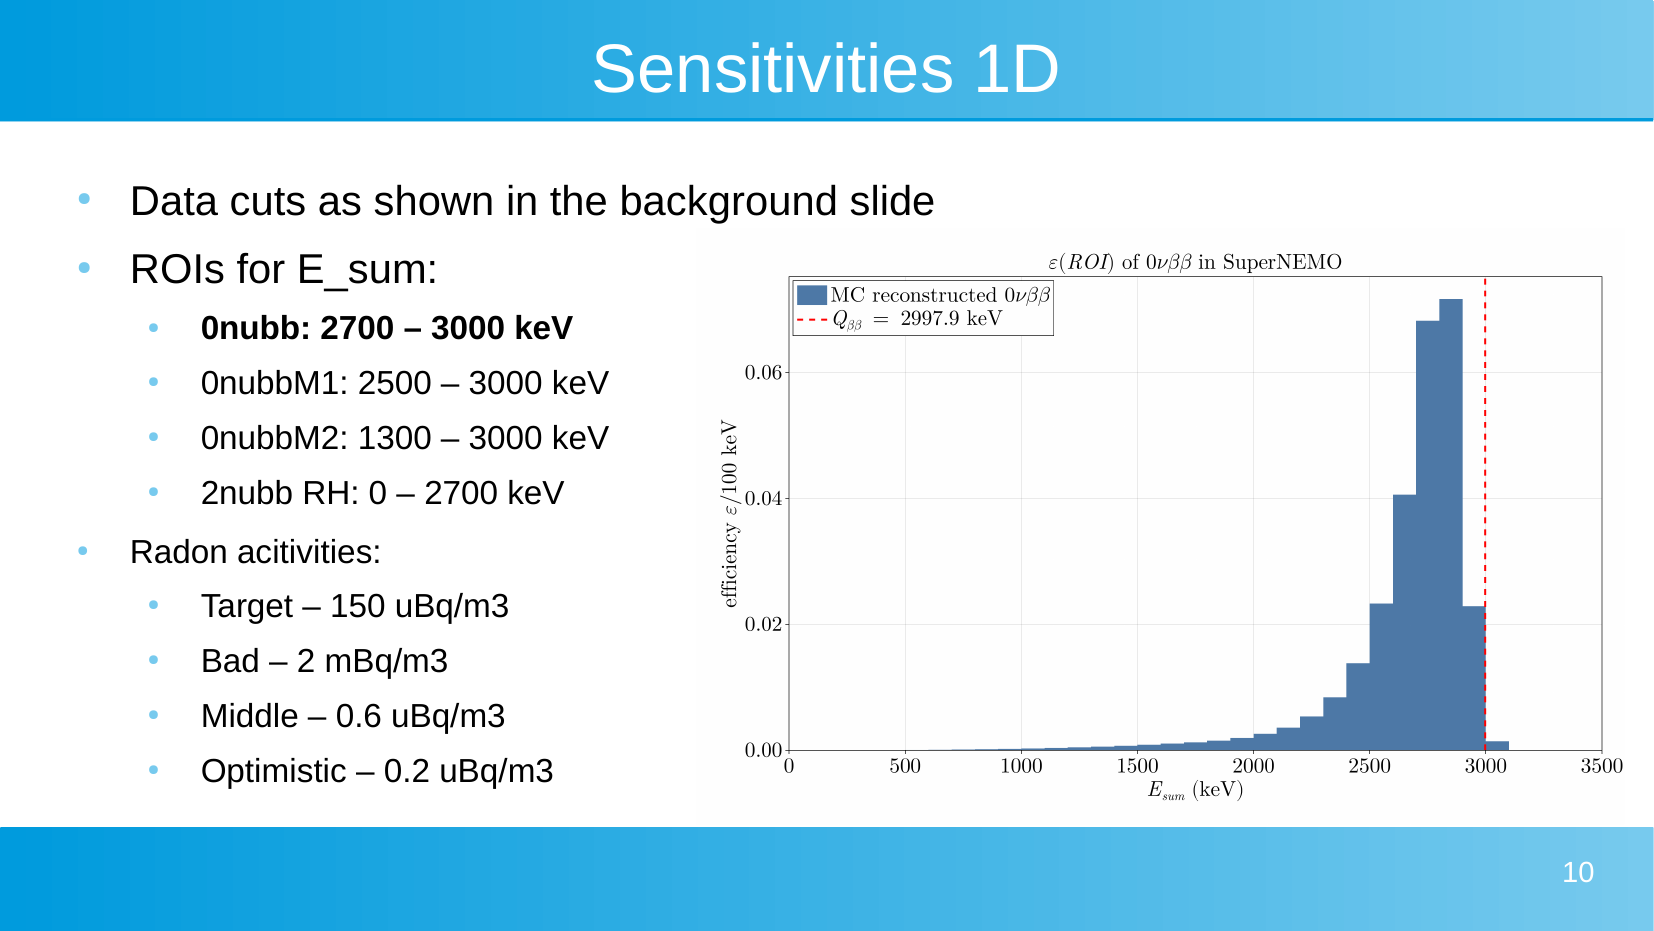

# Sensitivities 1D
Data cuts as shown in the background slide
ROIs for E_sum:
0nubb: 2700 – 3000 keV
0nubbM1: 2500 – 3000 keV
0nubbM2: 1300 – 3000 keV
2nubb RH: 0 – 2700 keV
Radon acitivities:
Target – 150 uBq/m3
Bad – 2 mBq/m3
Middle – 0.6 uBq/m3
Optimistic – 0.2 uBq/m3
10